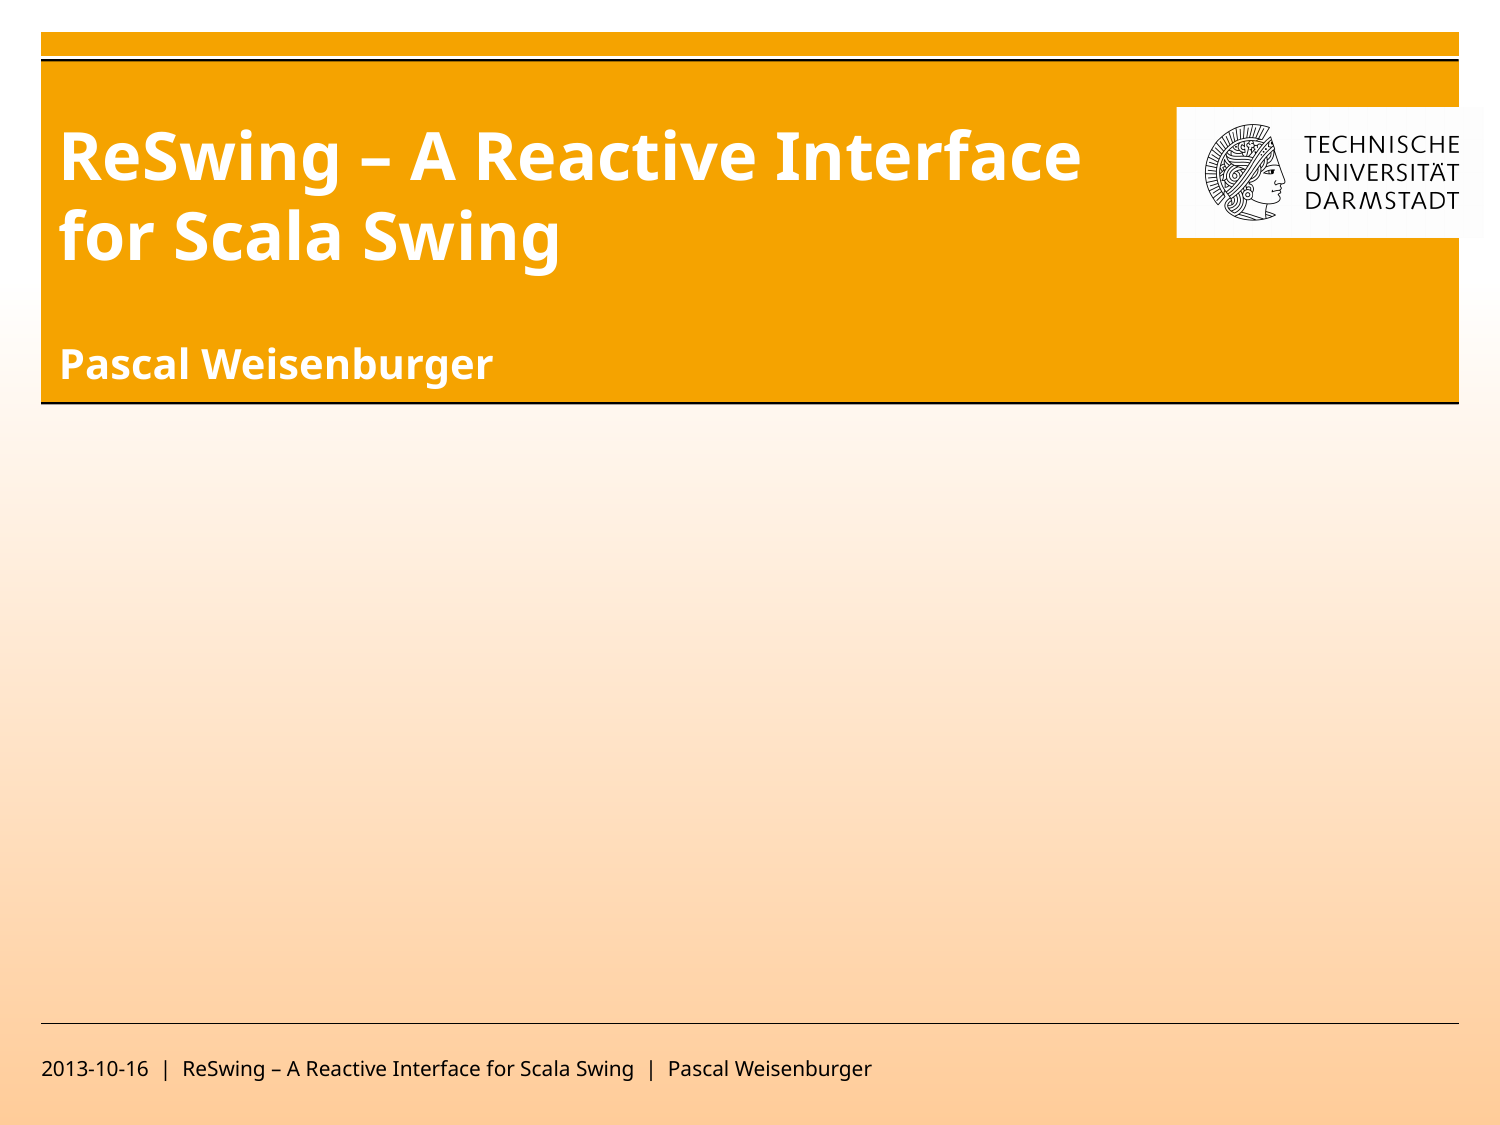

# ReSwing – A Reactive Interface for Scala Swing
Pascal Weisenburger
Fachbereich nn | Institut nn | Prof. nn